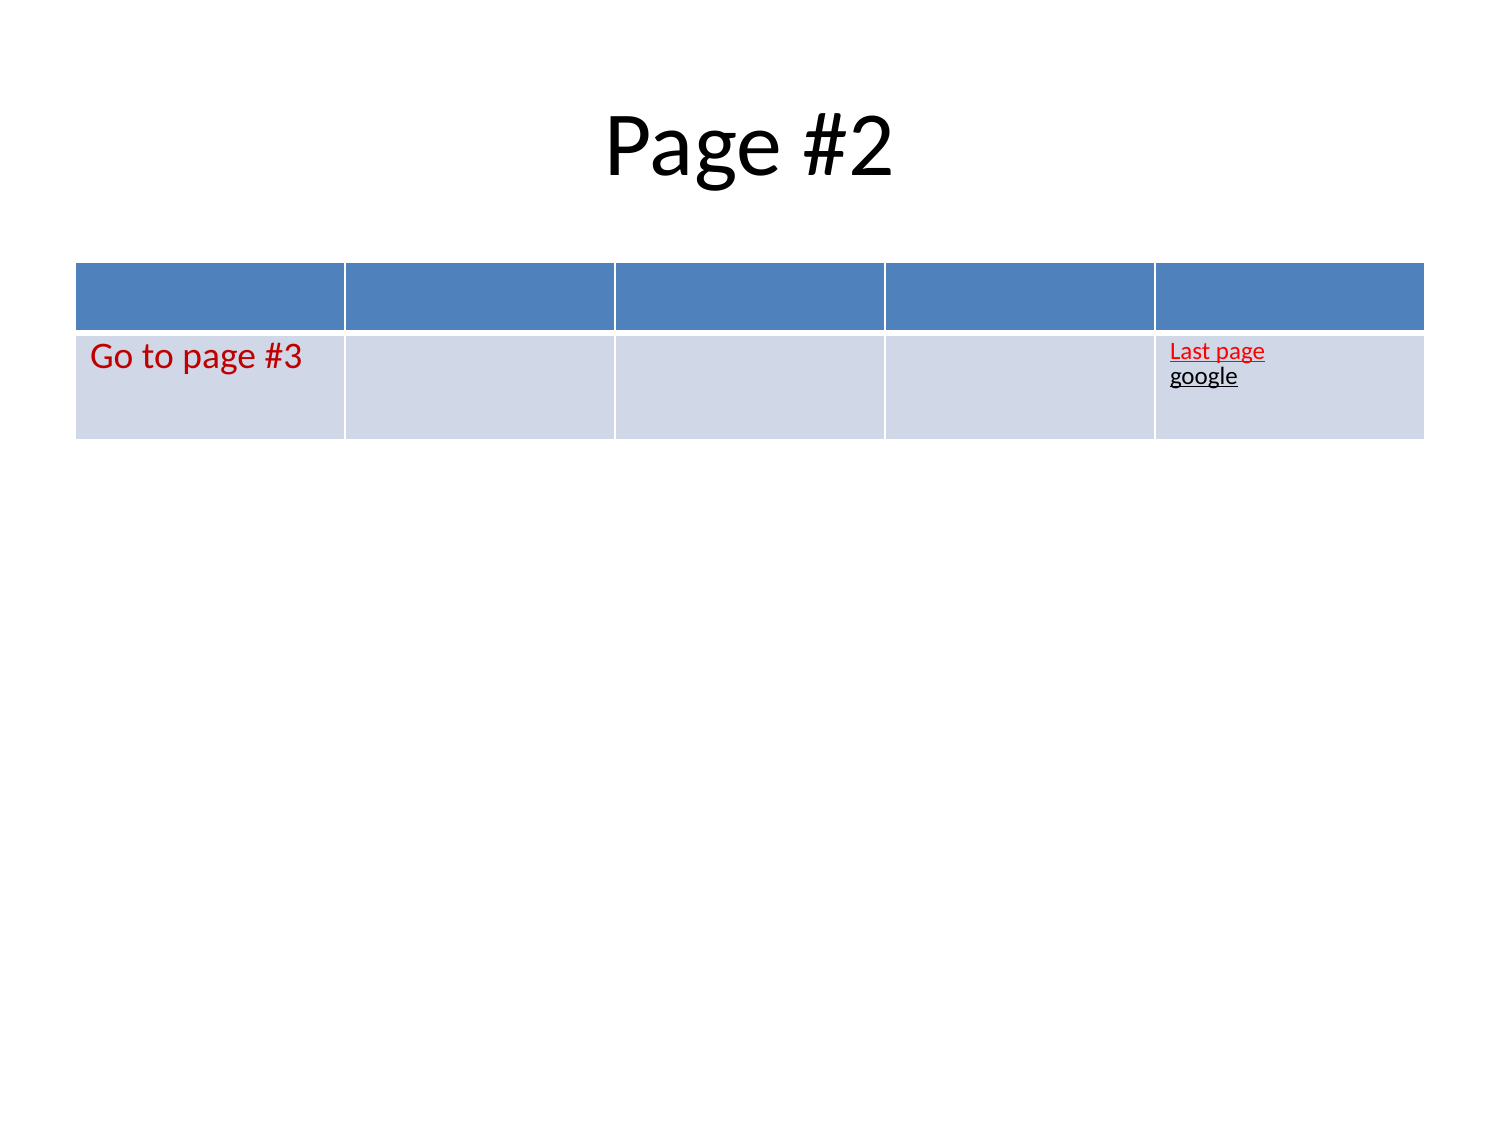

# Page #2
| | | | | |
| --- | --- | --- | --- | --- |
| Go to page #3 | | | | Last page google |